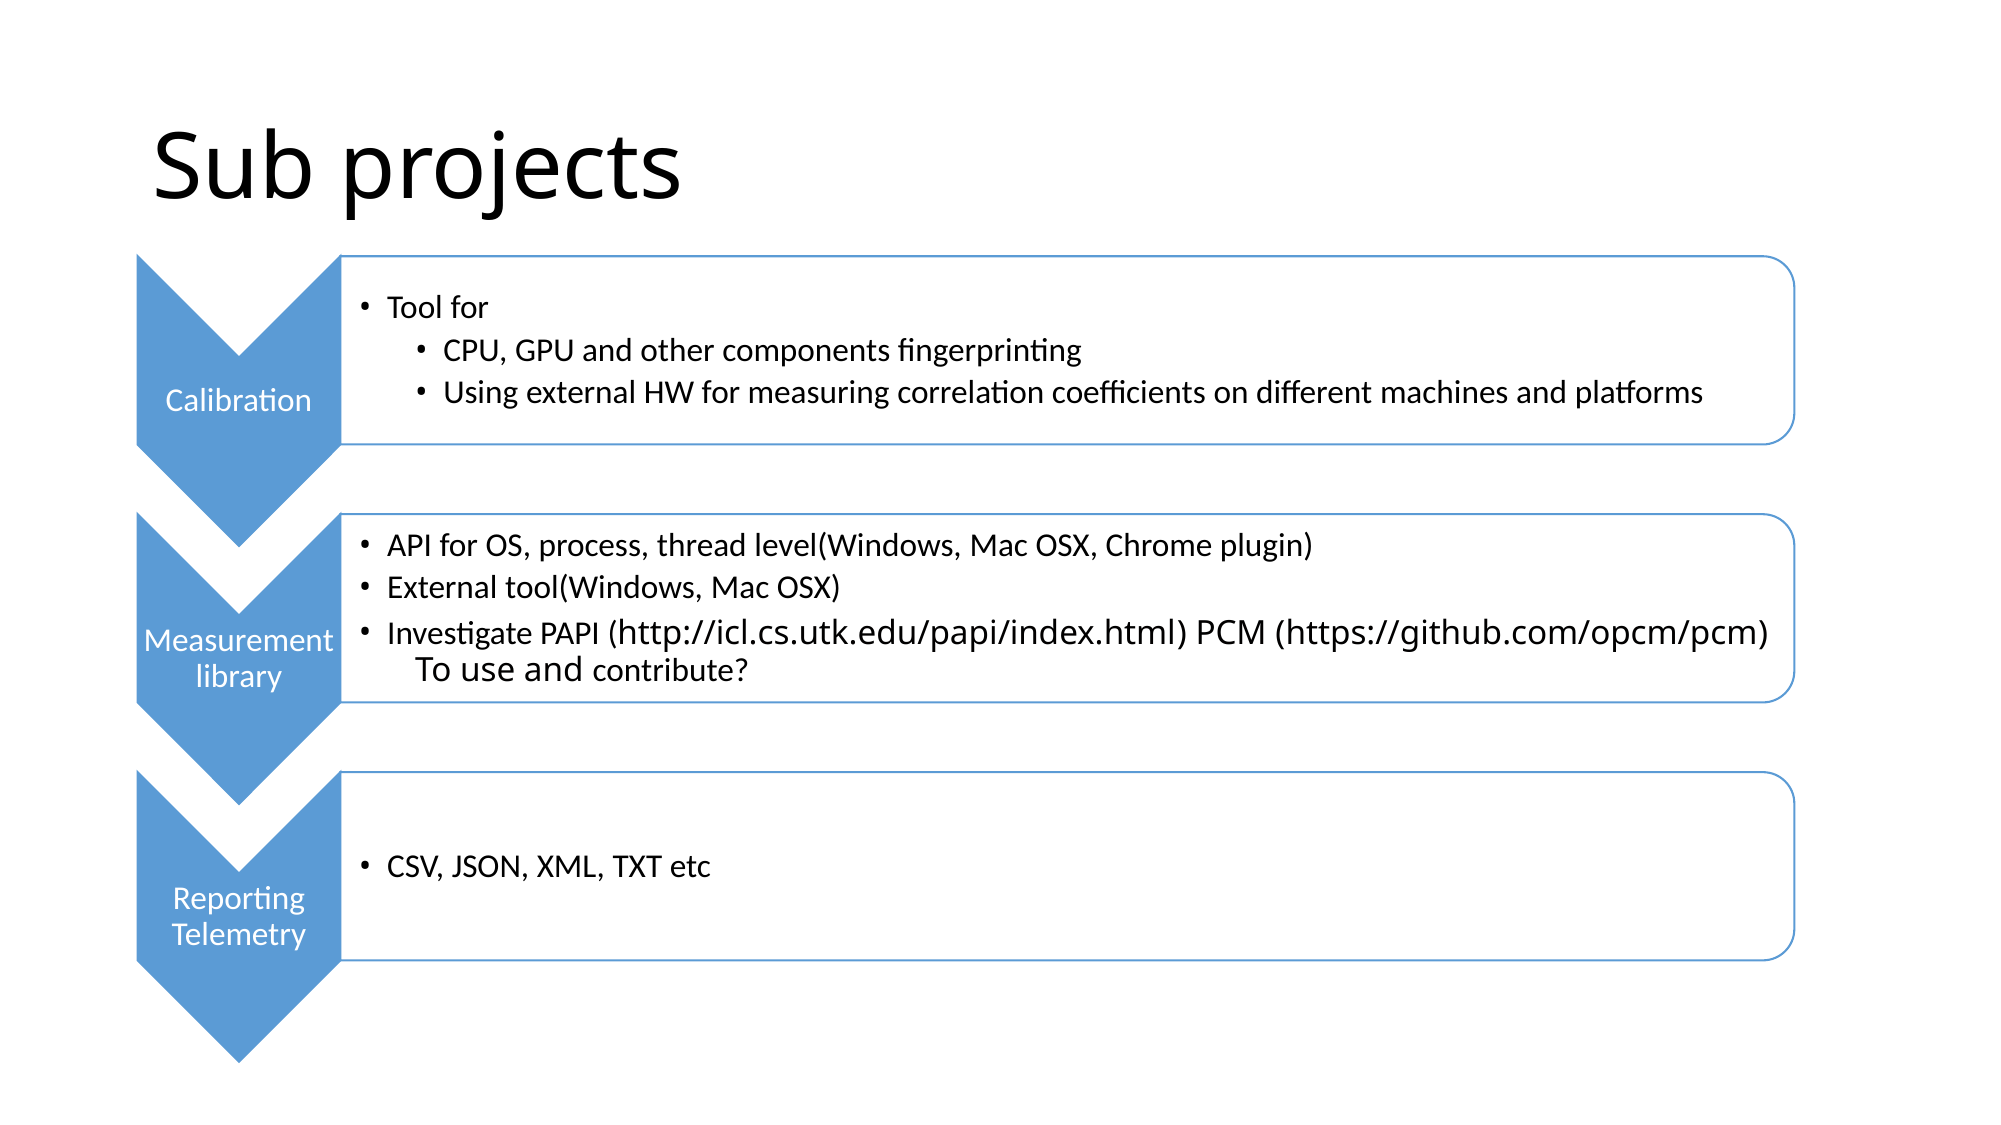

# Sub projects
Calibration
Tool for
CPU, GPU and other components fingerprinting
Using external HW for measuring correlation coefficients on different machines and platforms
Measurement library
API for OS, process, thread level(Windows, Mac OSX, Chrome plugin)
External tool(Windows, Mac OSX)
Investigate PAPI (http://icl.cs.utk.edu/papi/index.html) PCM (https://github.com/opcm/pcm) To use and contribute?
Reporting Telemetry
CSV, JSON, XML, TXT etc